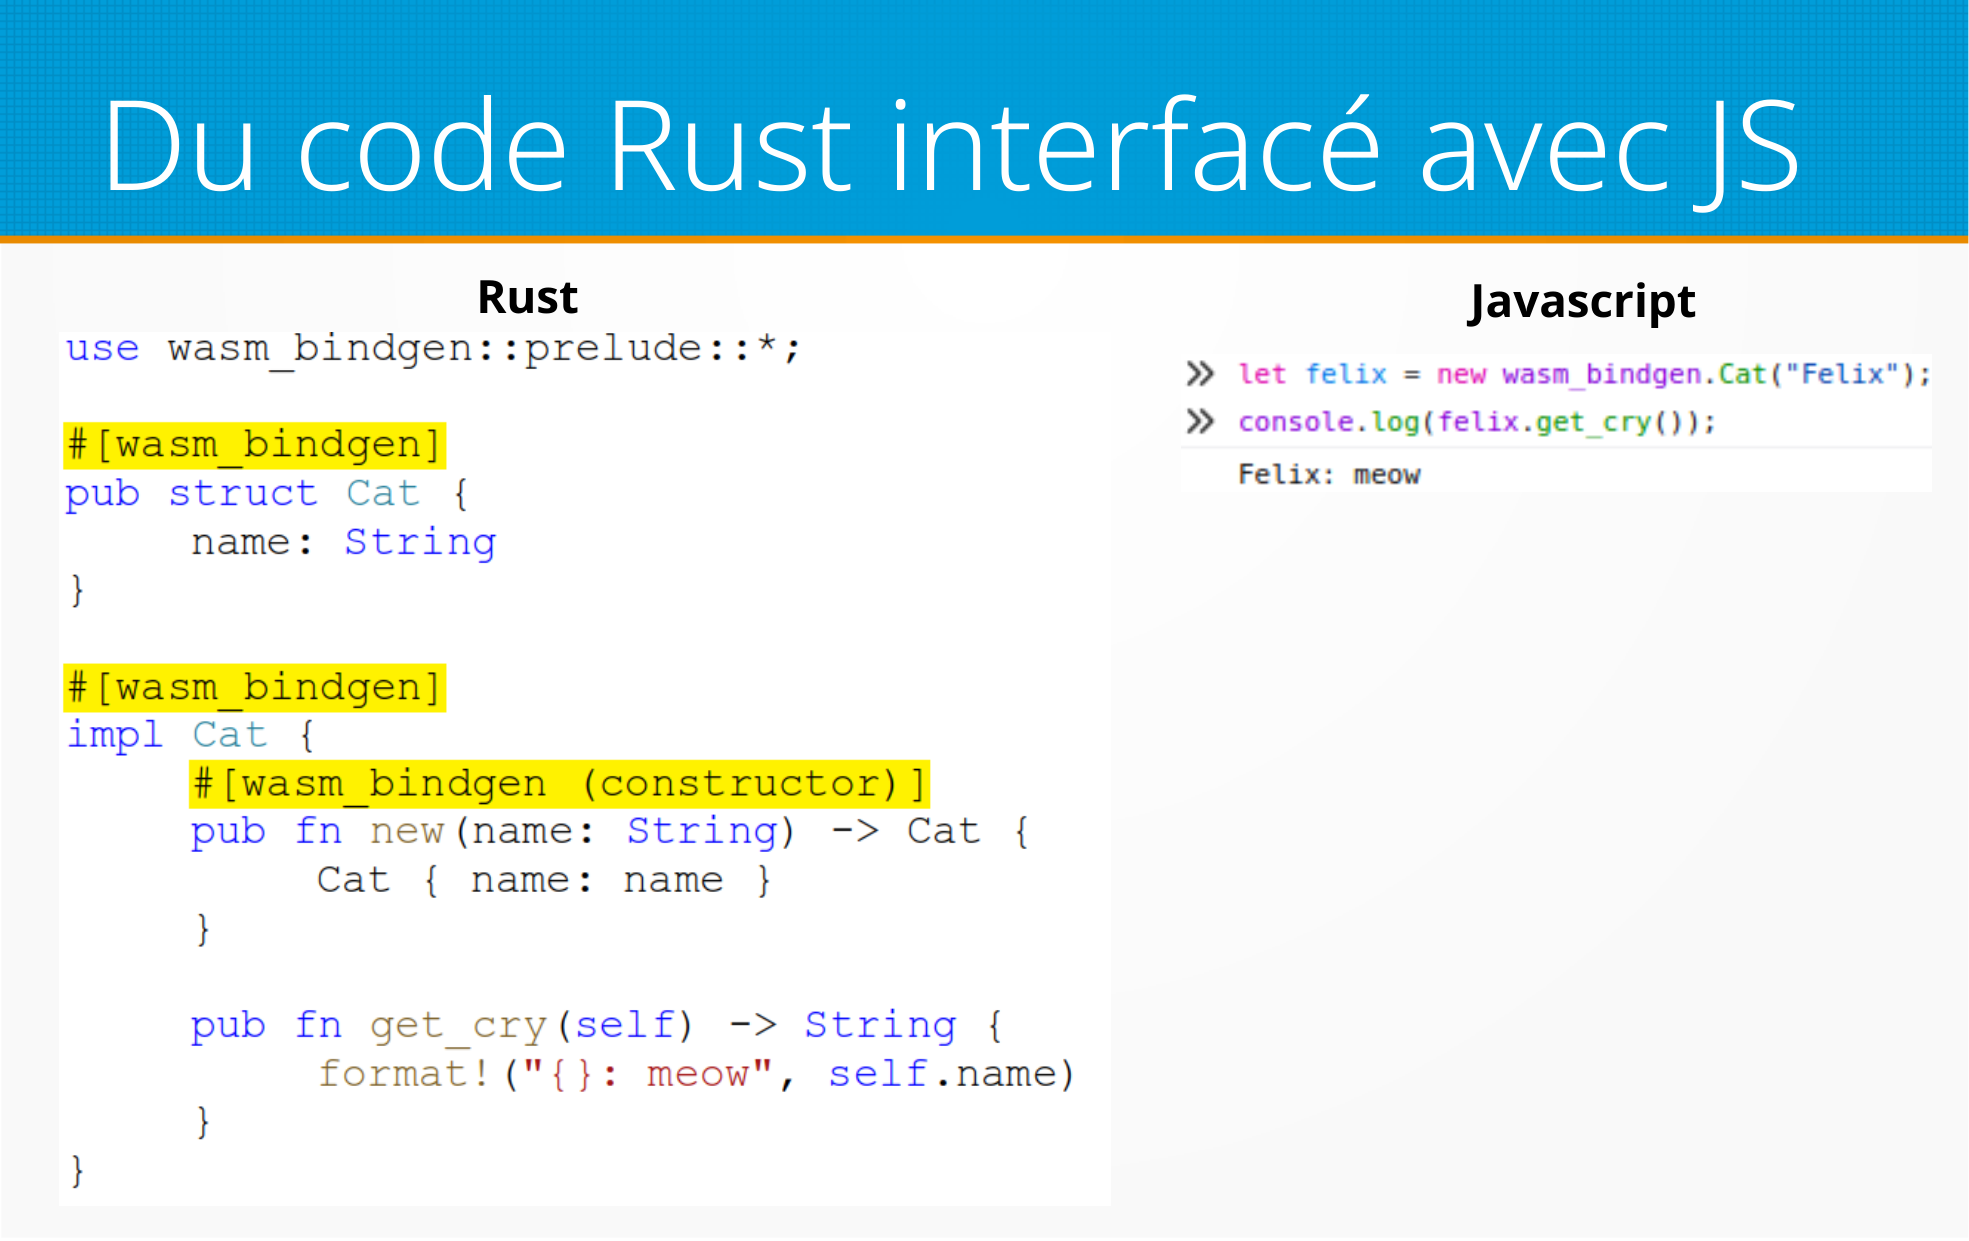

# Du code Rust interfacé avec JS
Rust
Javascript